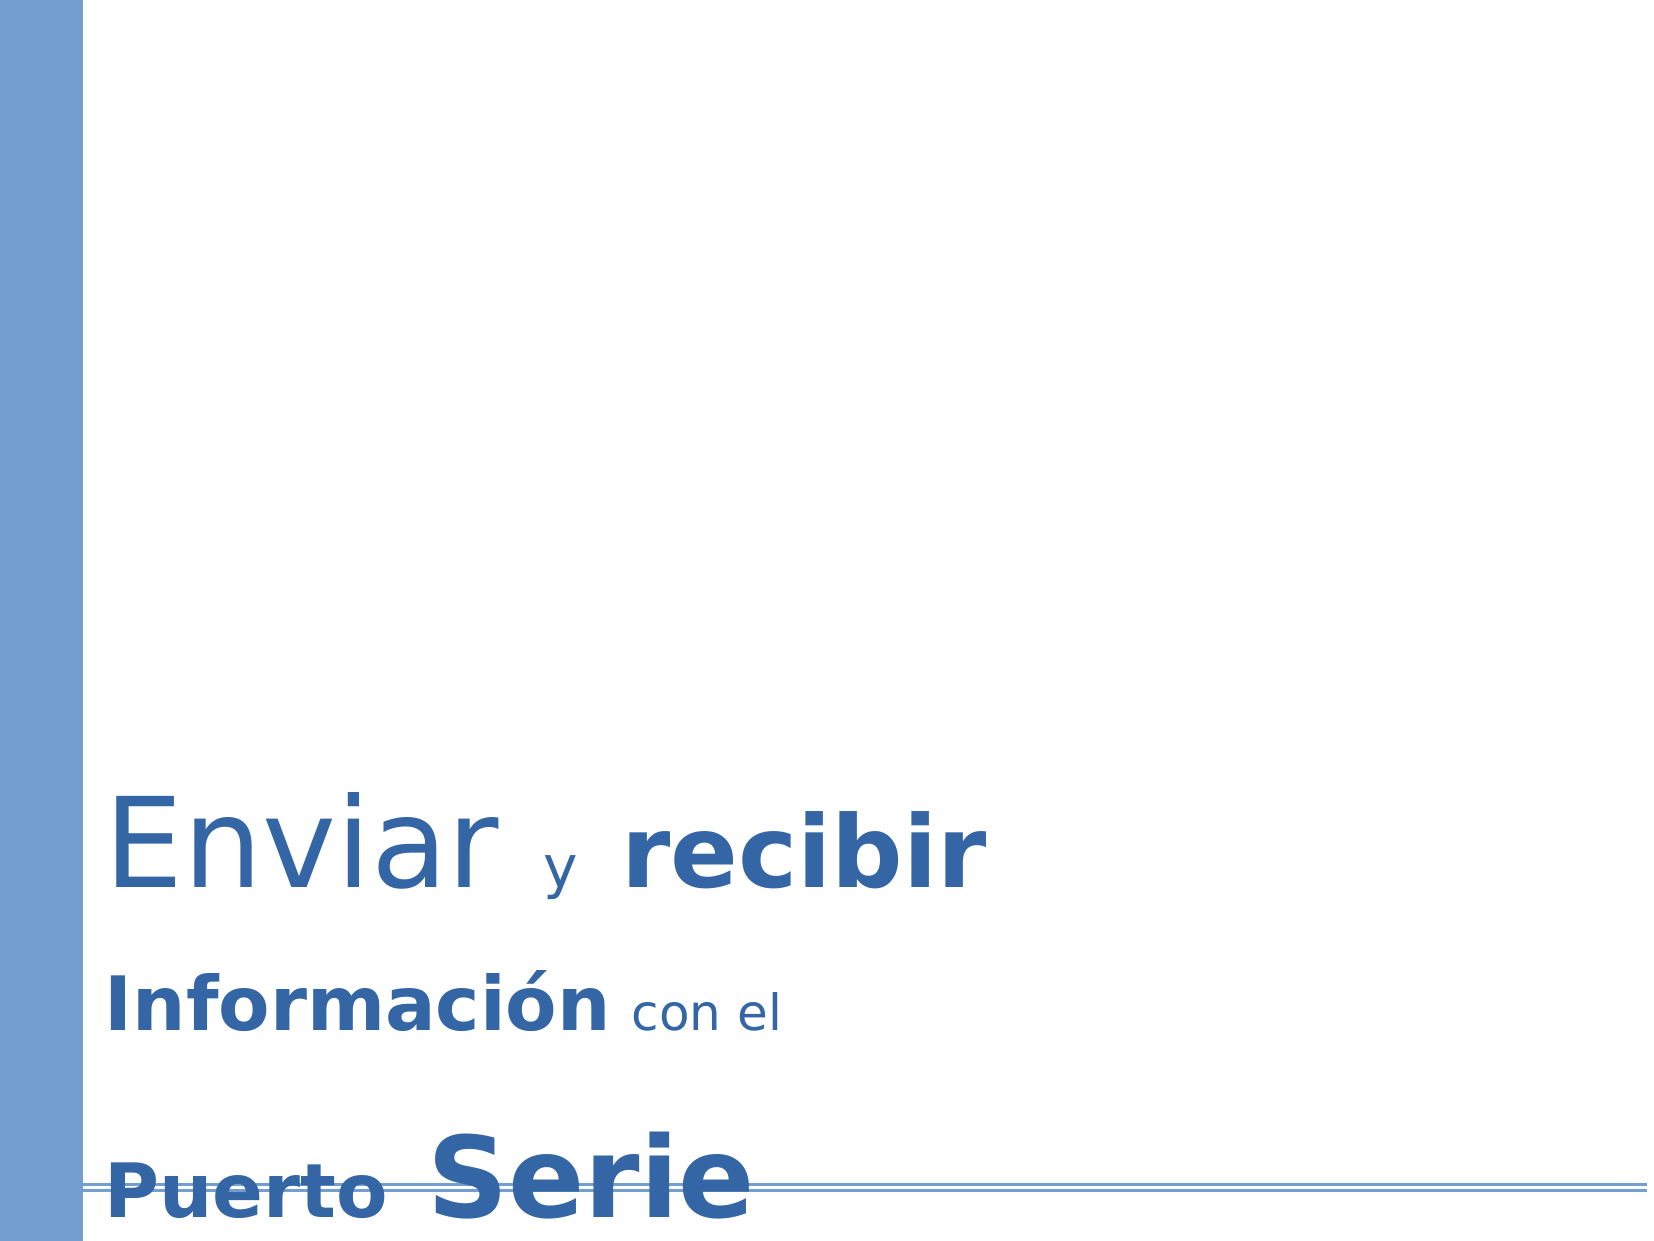

Enviar y recibir
Información con el
Puerto Serie